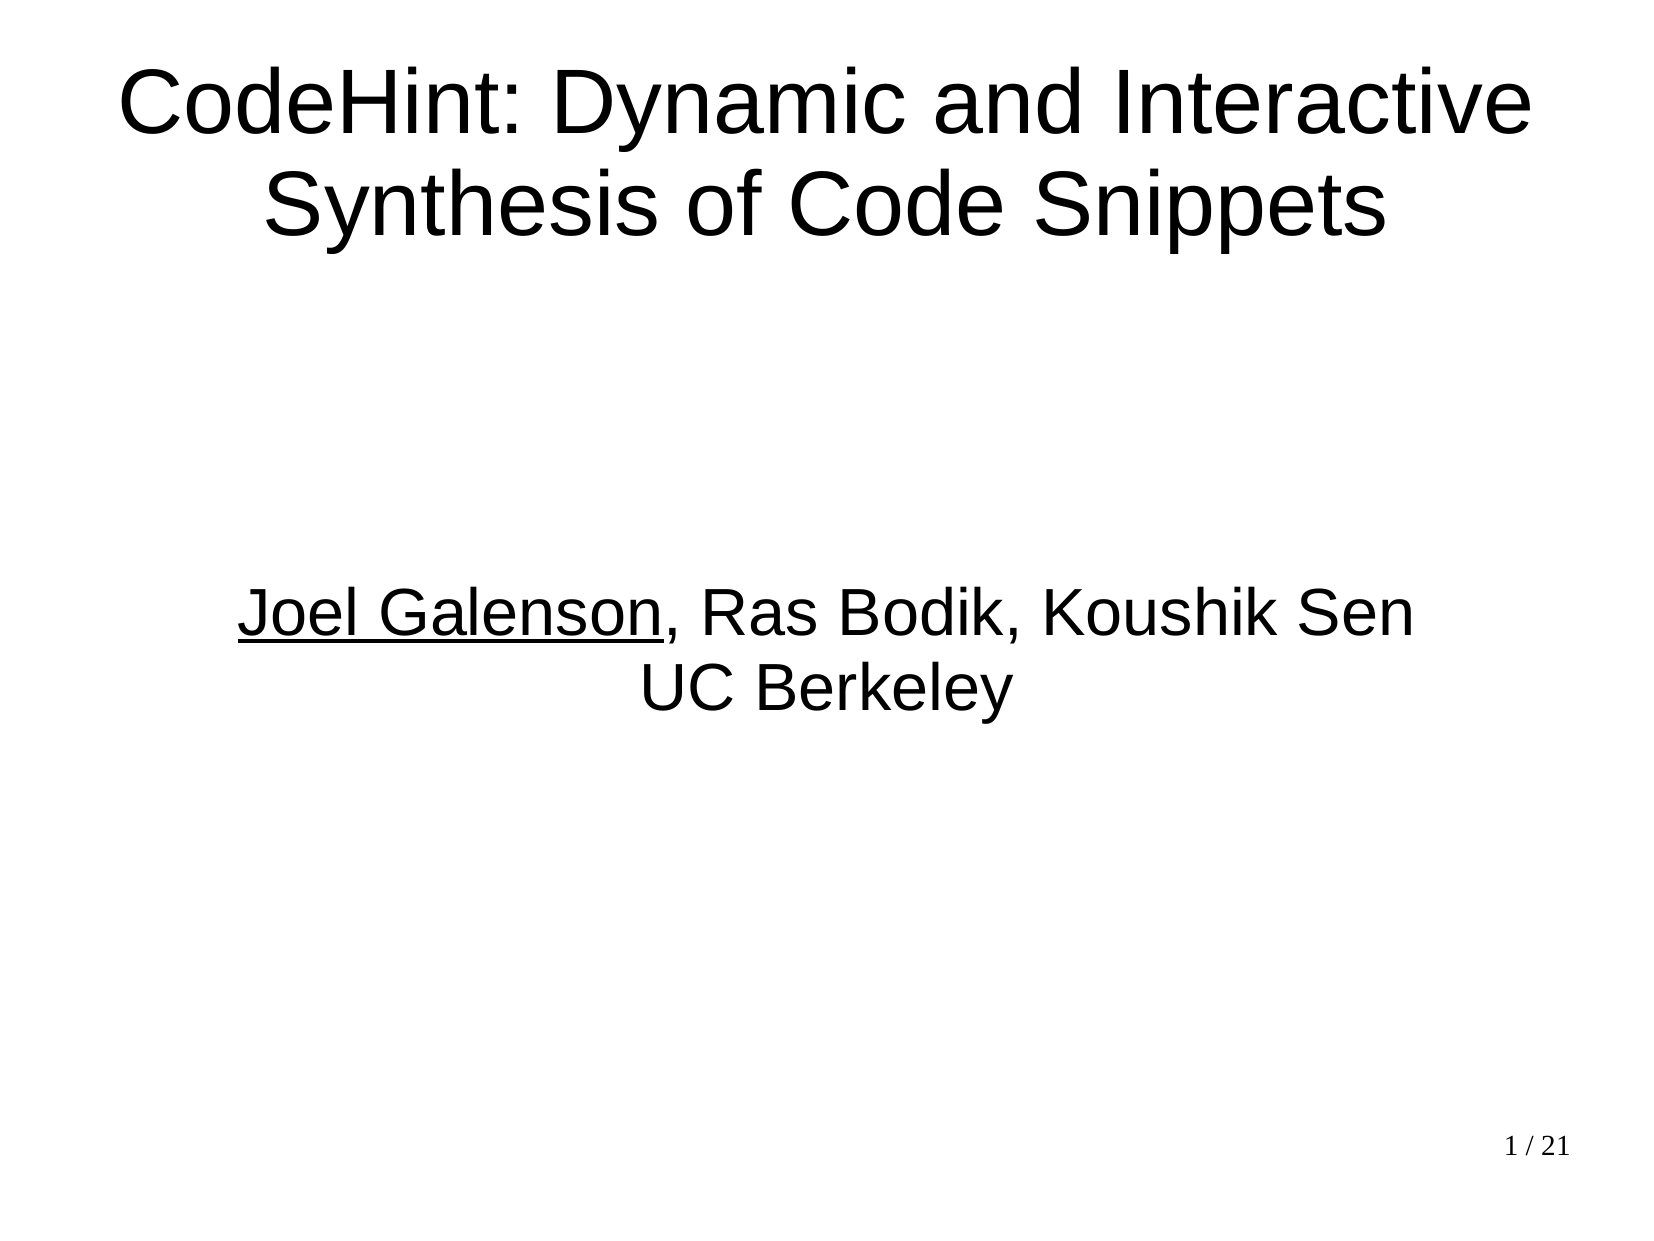

# CodeHint: Dynamic and Interactive Synthesis of Code Snippets
Joel Galenson, Ras Bodik, Koushik Sen
UC Berkeley
1